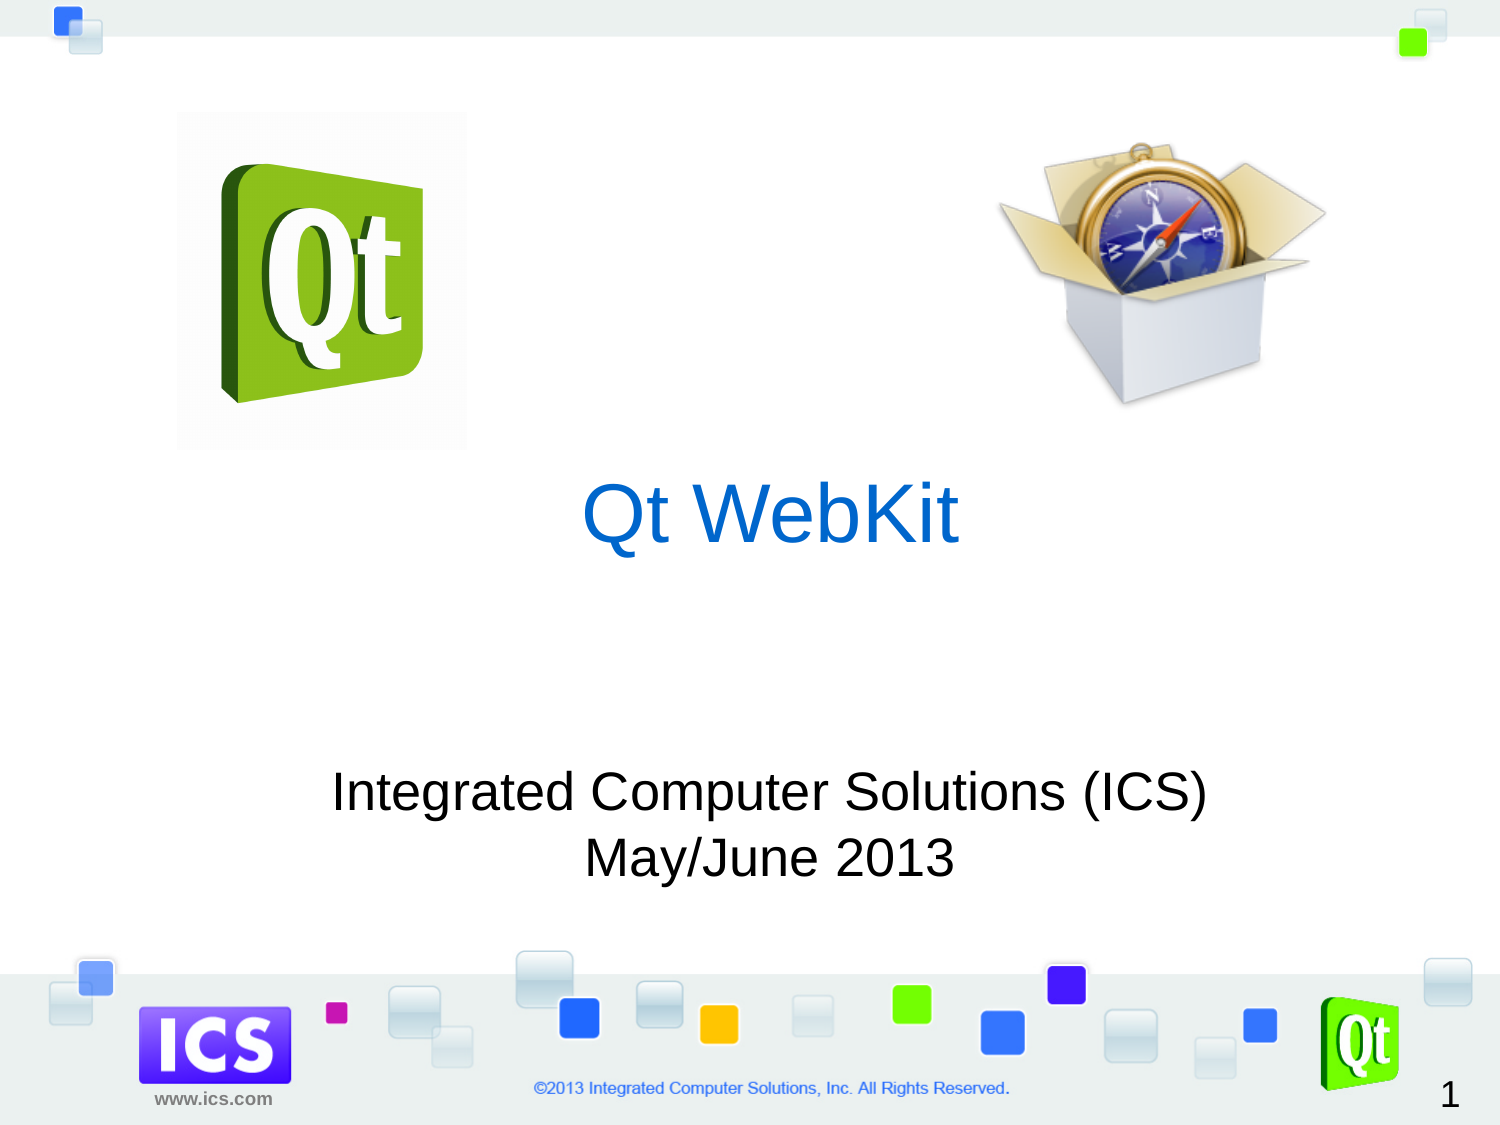

Qt WebKit
Integrated Computer Solutions (ICS)‏
May/June 2013